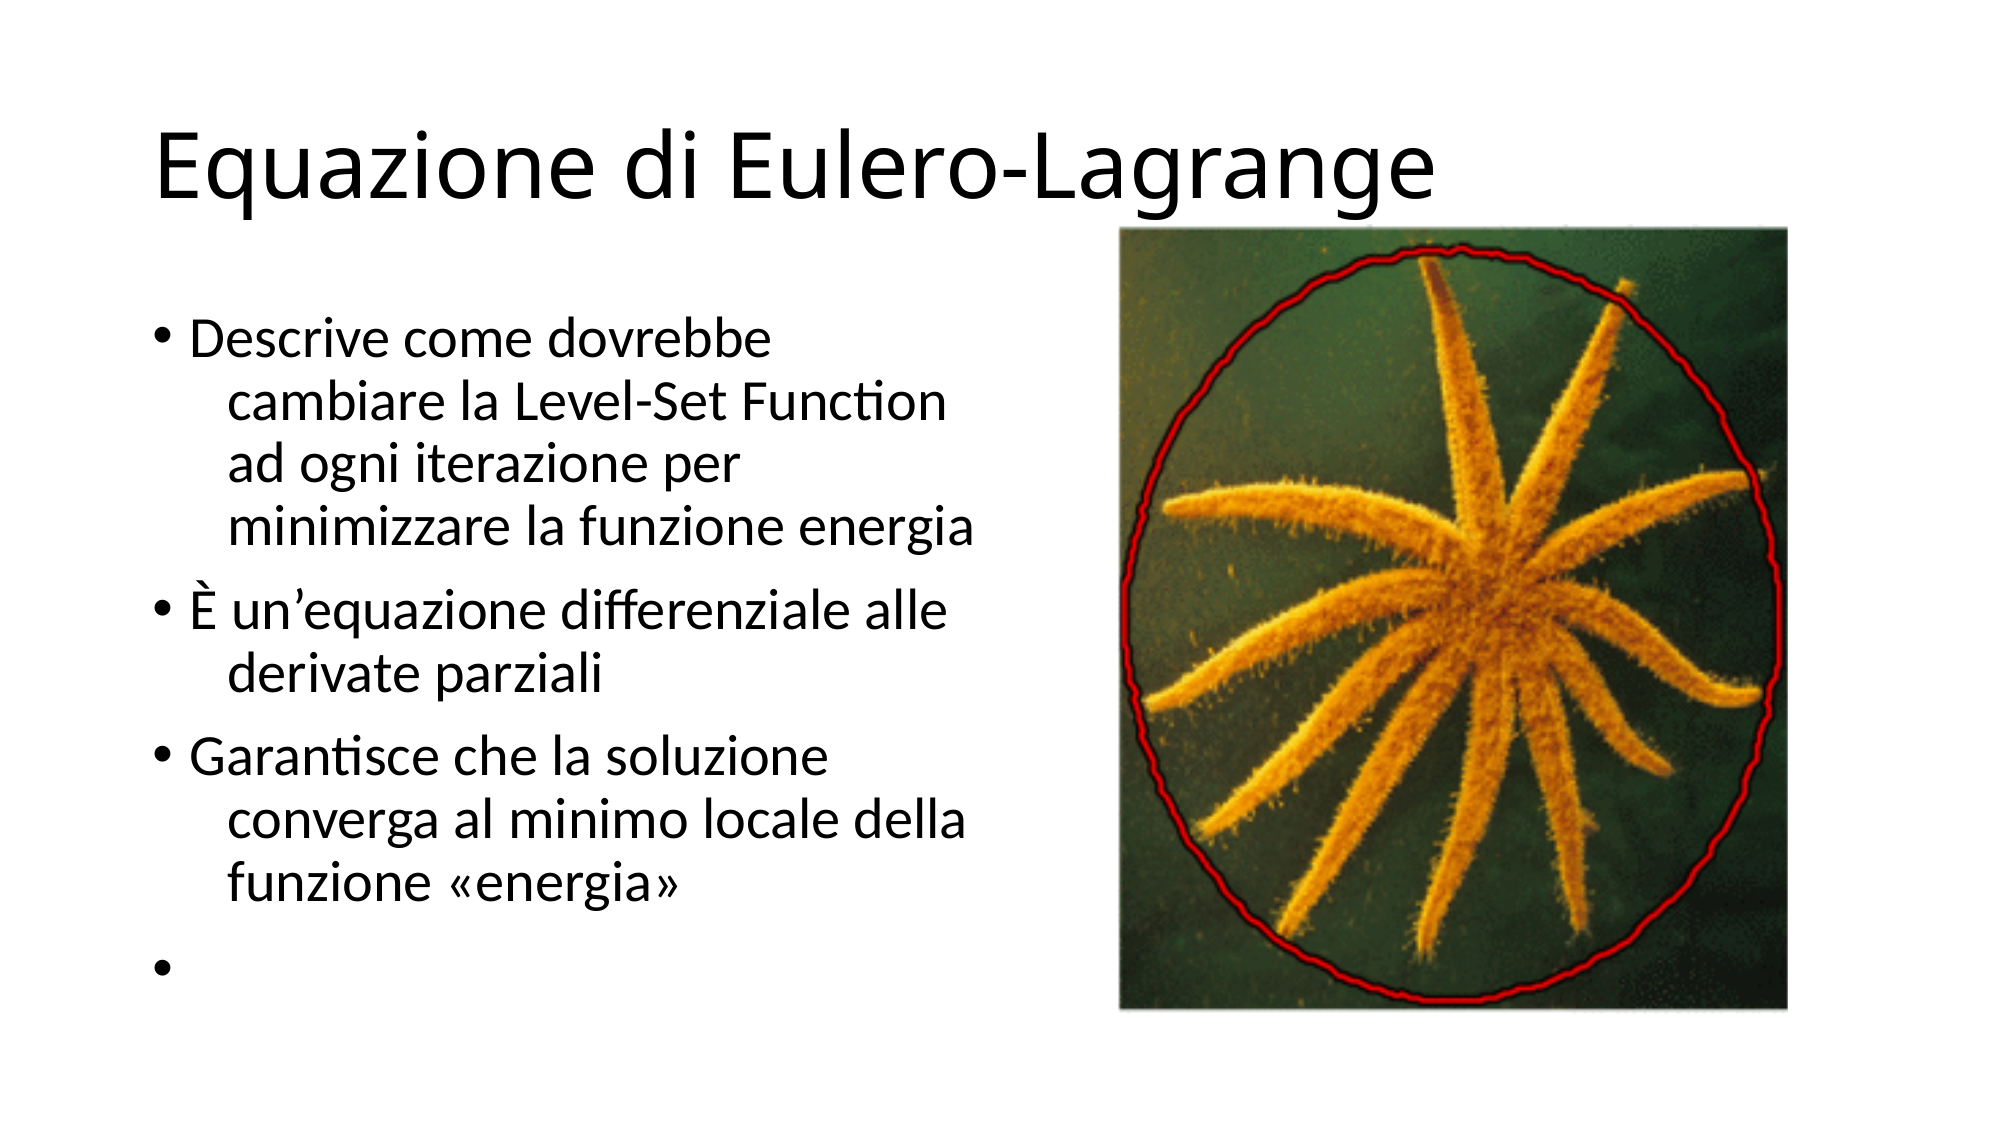

# Equazione di Eulero-Lagrange
Descrive come dovrebbe cambiare la Level-Set Function ad ogni iterazione per minimizzare la funzione energia
È un’equazione differenziale alle derivate parziali
Garantisce che la soluzione converga al minimo locale della funzione «energia»